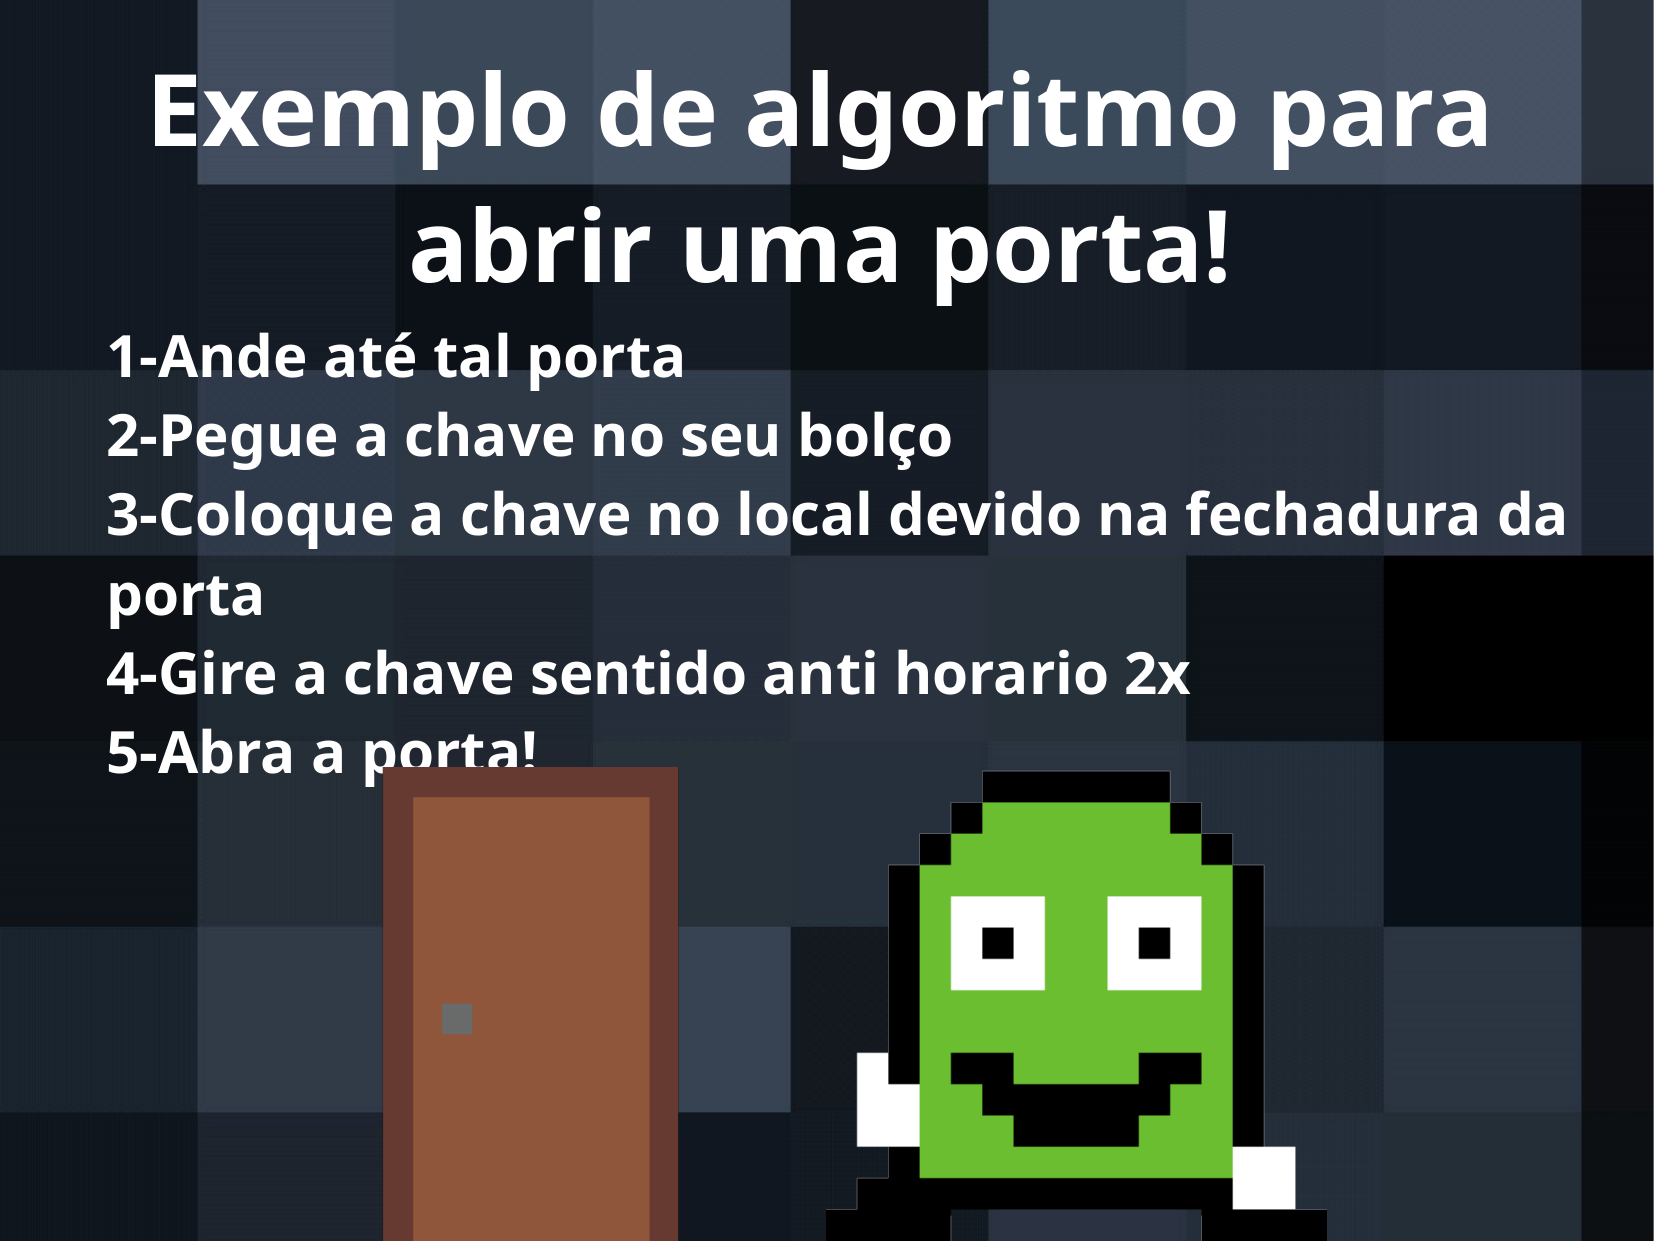

# Exemplo de algoritmo para abrir uma porta!
1-Ande até tal porta
2-Pegue a chave no seu bolço
3-Coloque a chave no local devido na fechadura da porta
4-Gire a chave sentido anti horario 2x
5-Abra a porta!